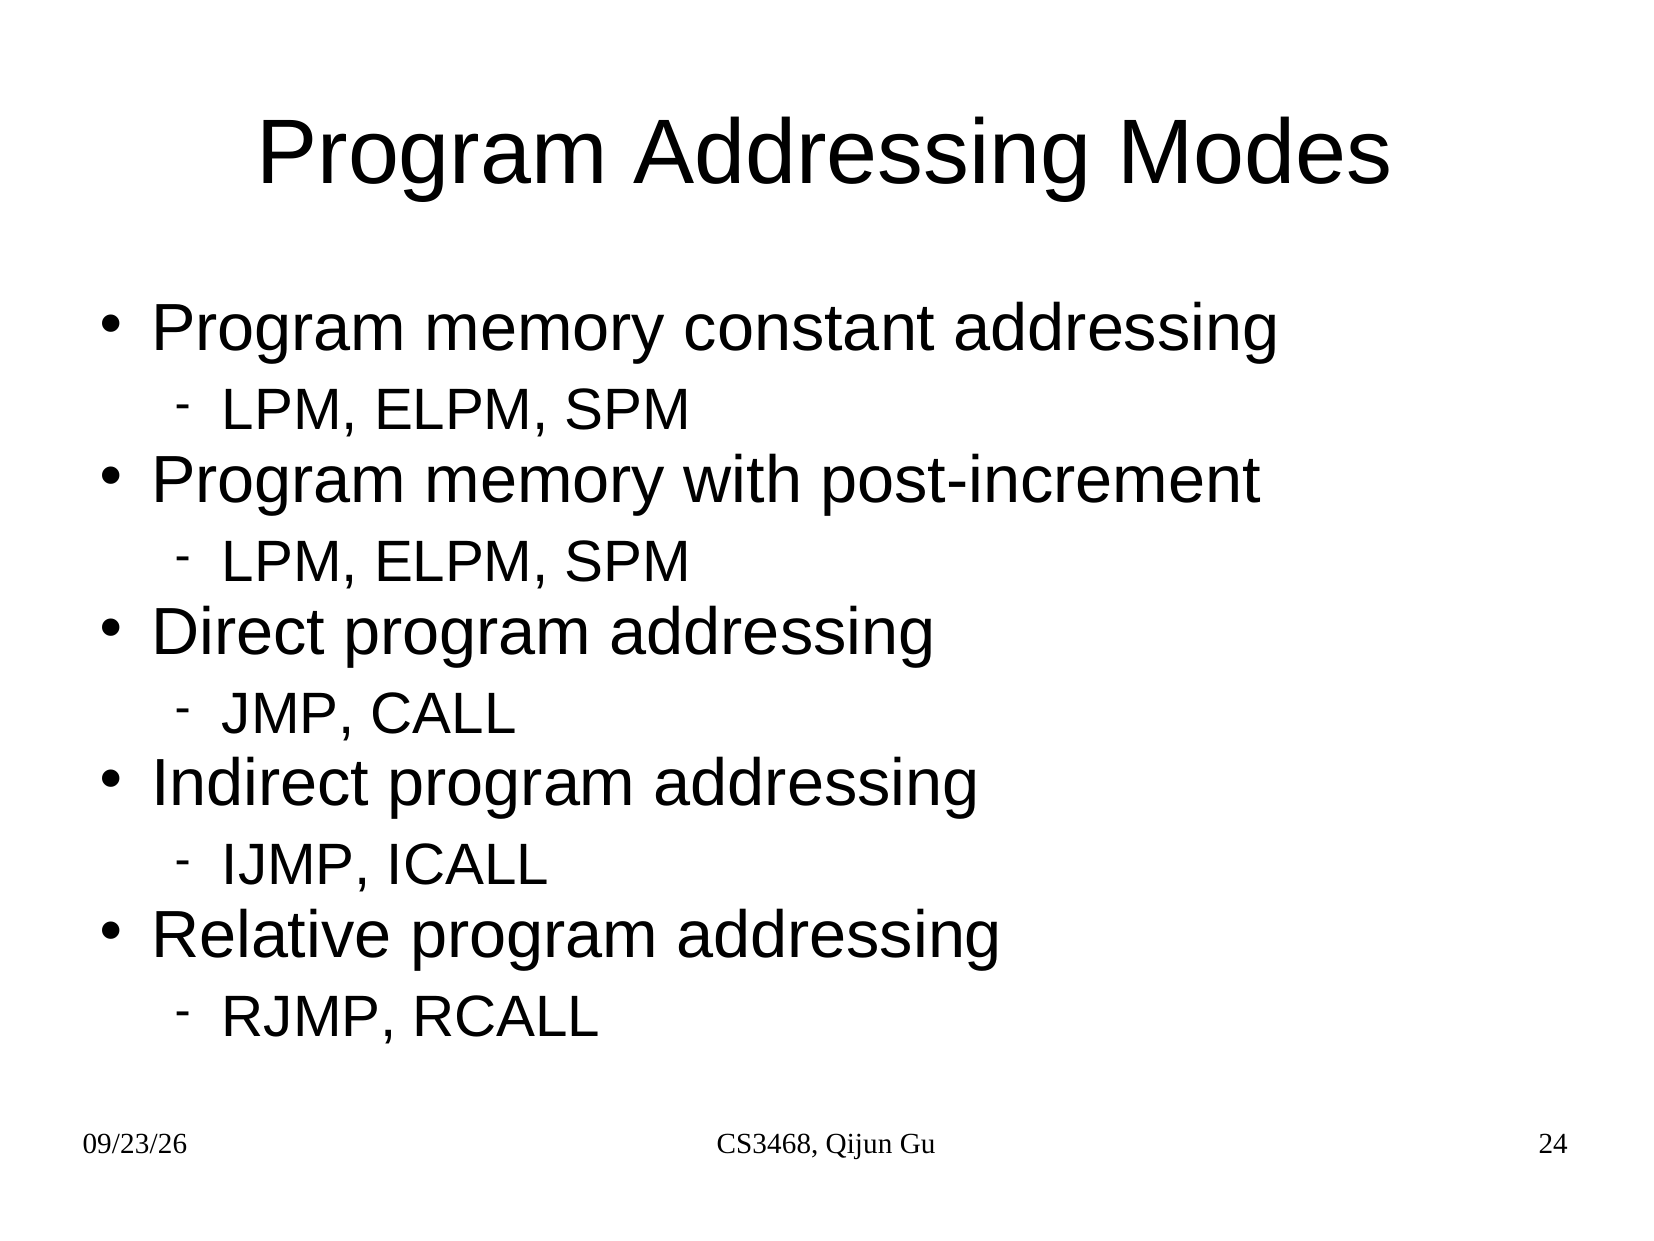

# Program Addressing Modes
Program memory constant addressing
LPM, ELPM, SPM
Program memory with post-increment
LPM, ELPM, SPM
Direct program addressing
JMP, CALL
Indirect program addressing
IJMP, ICALL
Relative program addressing
RJMP, RCALL
CS3468, Qijun Gu
24